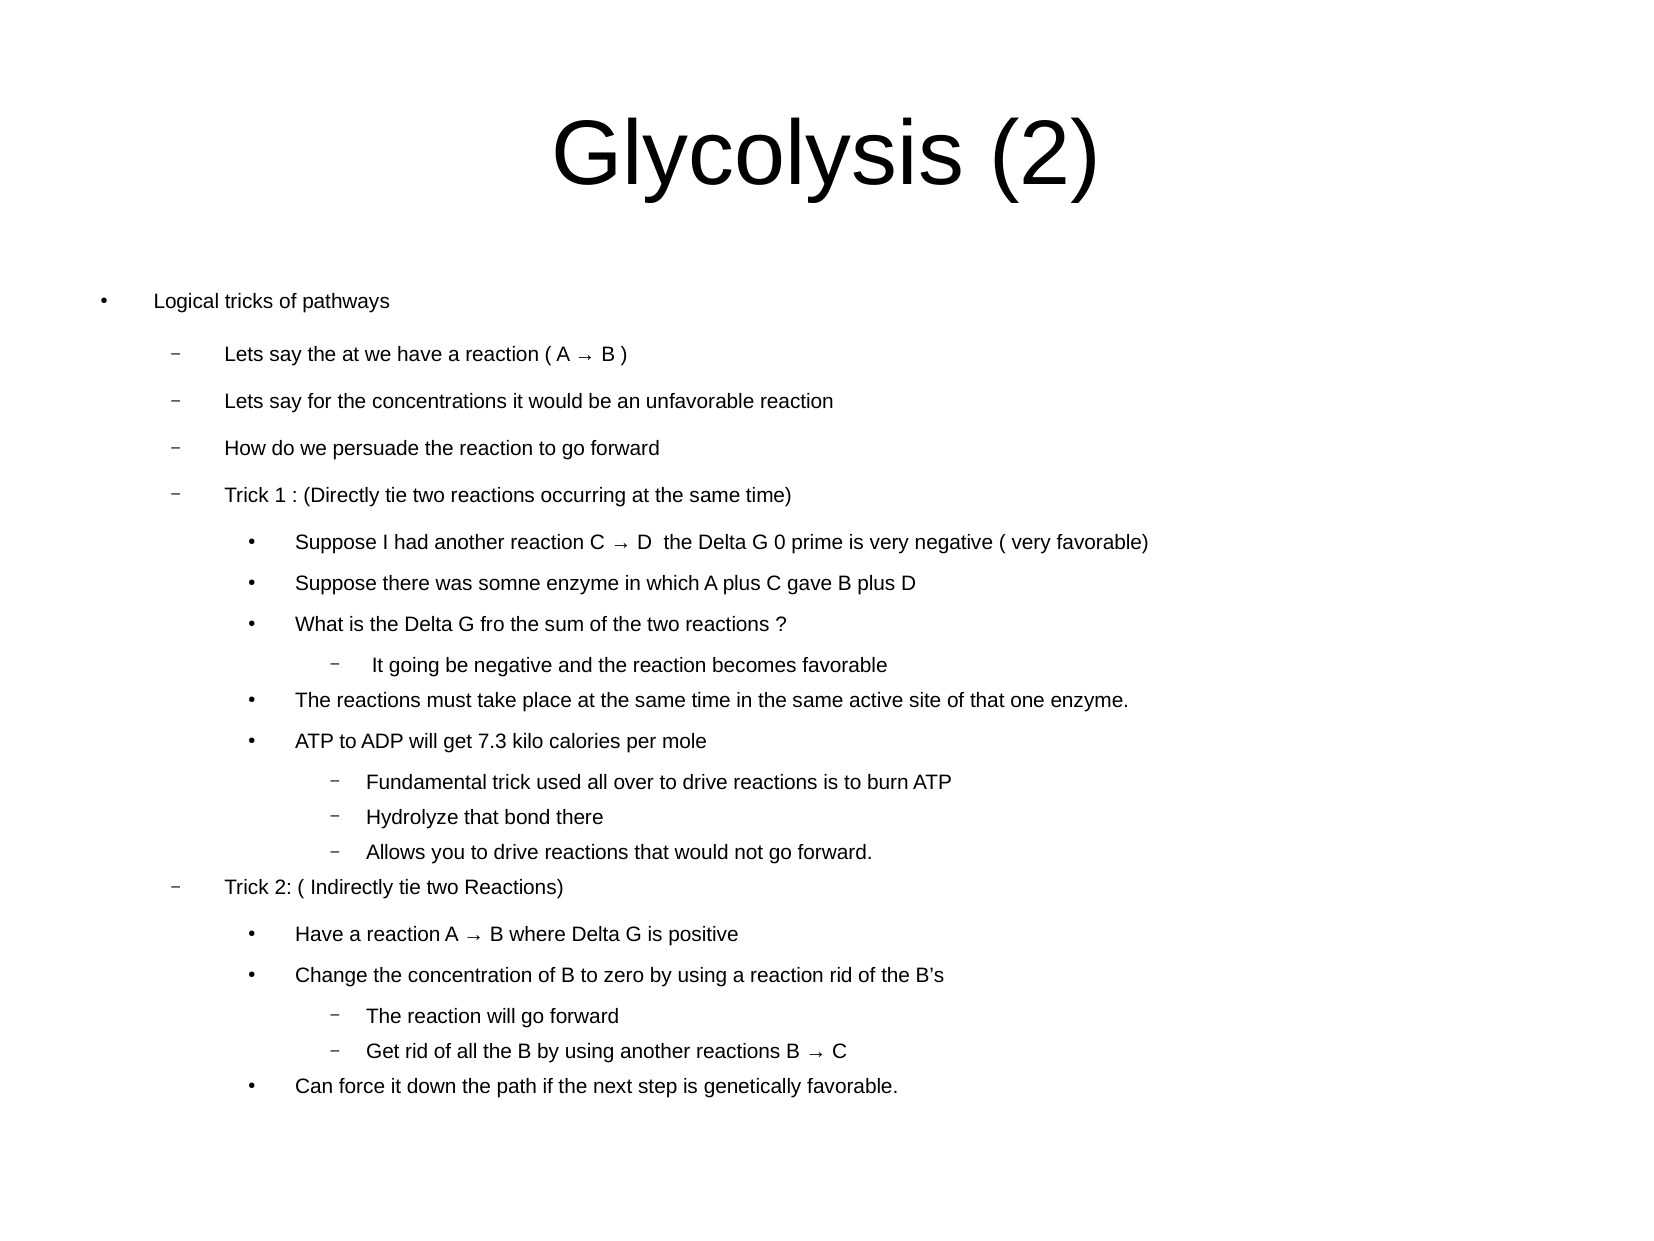

# Glycolysis (2)
Logical tricks of pathways
Lets say the at we have a reaction ( A → B )
Lets say for the concentrations it would be an unfavorable reaction
How do we persuade the reaction to go forward
Trick 1 : (Directly tie two reactions occurring at the same time)
Suppose I had another reaction C → D the Delta G 0 prime is very negative ( very favorable)
Suppose there was somne enzyme in which A plus C gave B plus D
What is the Delta G fro the sum of the two reactions ?
 It going be negative and the reaction becomes favorable
The reactions must take place at the same time in the same active site of that one enzyme.
ATP to ADP will get 7.3 kilo calories per mole
Fundamental trick used all over to drive reactions is to burn ATP
Hydrolyze that bond there
Allows you to drive reactions that would not go forward.
Trick 2: ( Indirectly tie two Reactions)
Have a reaction A → B where Delta G is positive
Change the concentration of B to zero by using a reaction rid of the B’s
The reaction will go forward
Get rid of all the B by using another reactions B → C
Can force it down the path if the next step is genetically favorable.